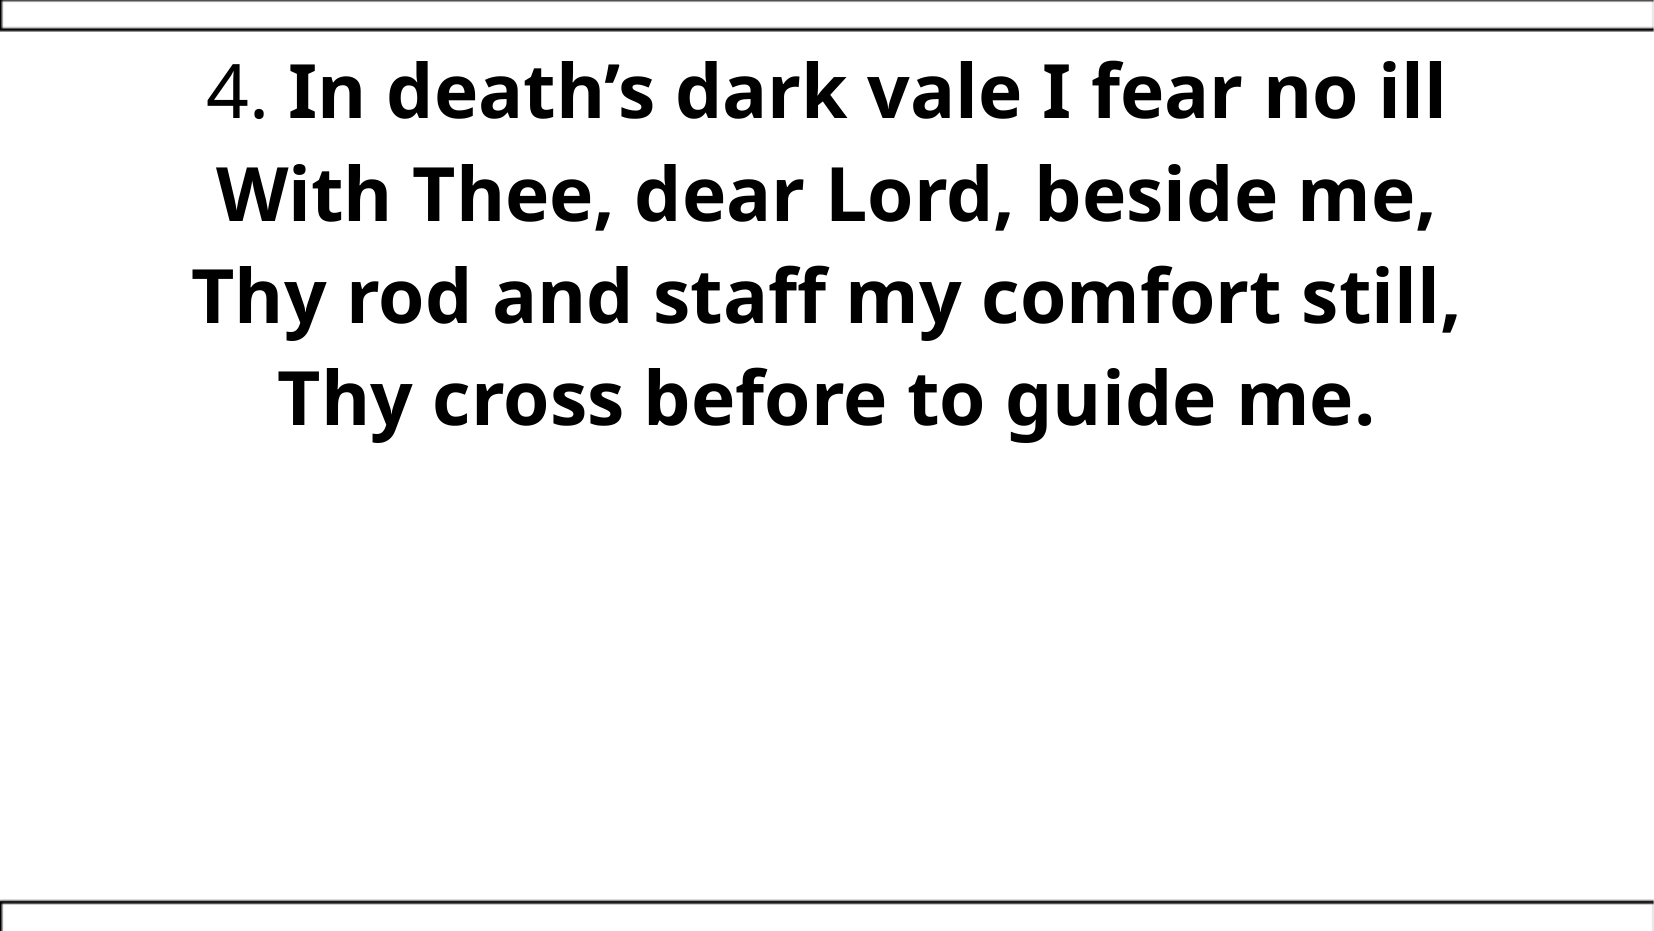

4. In death’s dark vale I fear no ill
With Thee, dear Lord, beside me,
Thy rod and staff my comfort still,
Thy cross before to guide me.